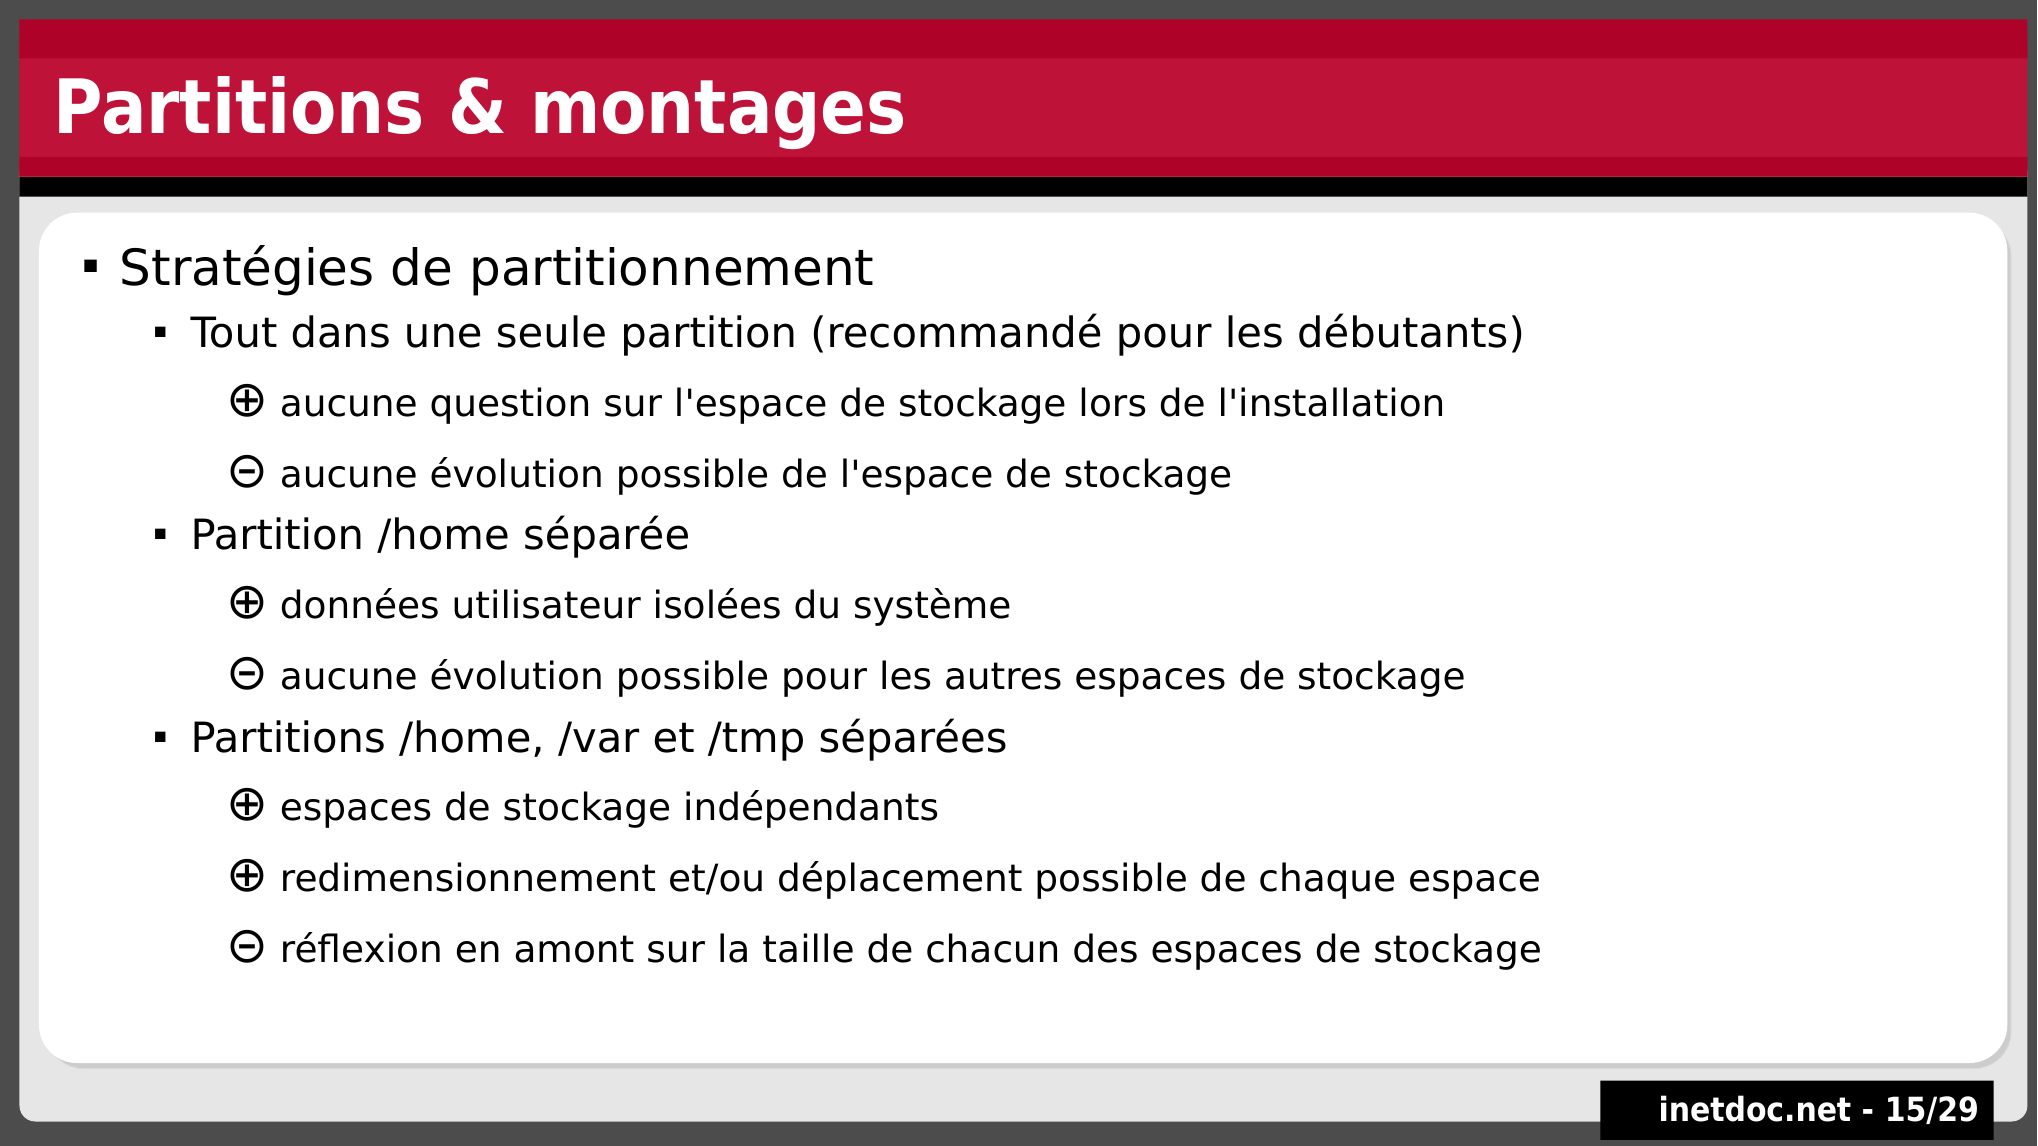

Partitions & montages
Stratégies de partitionnement
Tout dans une seule partition (recommandé pour les débutants)
⊕ aucune question sur l'espace de stockage lors de l'installation
⊝ aucune évolution possible de l'espace de stockage
Partition /home séparée
⊕ données utilisateur isolées du système
⊝ aucune évolution possible pour les autres espaces de stockage
Partitions /home, /var et /tmp séparées
⊕ espaces de stockage indépendants
⊕ redimensionnement et/ou déplacement possible de chaque espace
⊝ réflexion en amont sur la taille de chacun des espaces de stockage
inetdoc.net - /29